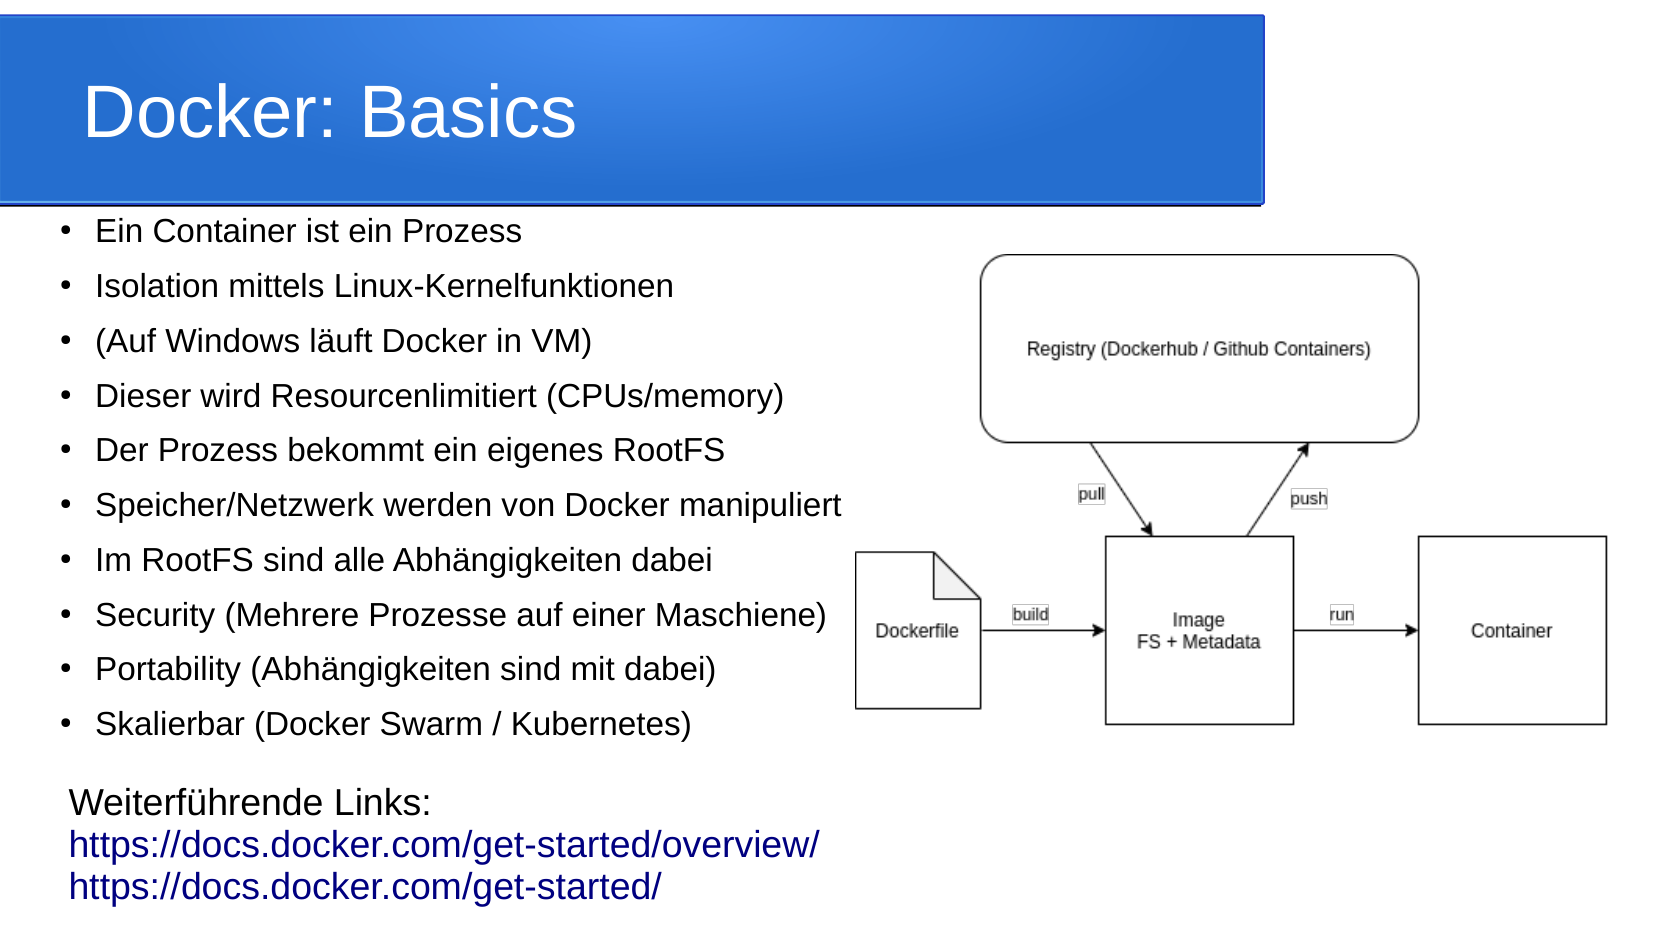

# Docker: Basics
Ein Container ist ein Prozess
Isolation mittels Linux-Kernelfunktionen
(Auf Windows läuft Docker in VM)
Dieser wird Resourcenlimitiert (CPUs/memory)
Der Prozess bekommt ein eigenes RootFS
Speicher/Netzwerk werden von Docker manipuliert
Im RootFS sind alle Abhängigkeiten dabei
Security (Mehrere Prozesse auf einer Maschiene)
Portability (Abhängigkeiten sind mit dabei)
Skalierbar (Docker Swarm / Kubernetes)
Weiterführende Links:
https://docs.docker.com/get-started/overview/
https://docs.docker.com/get-started/